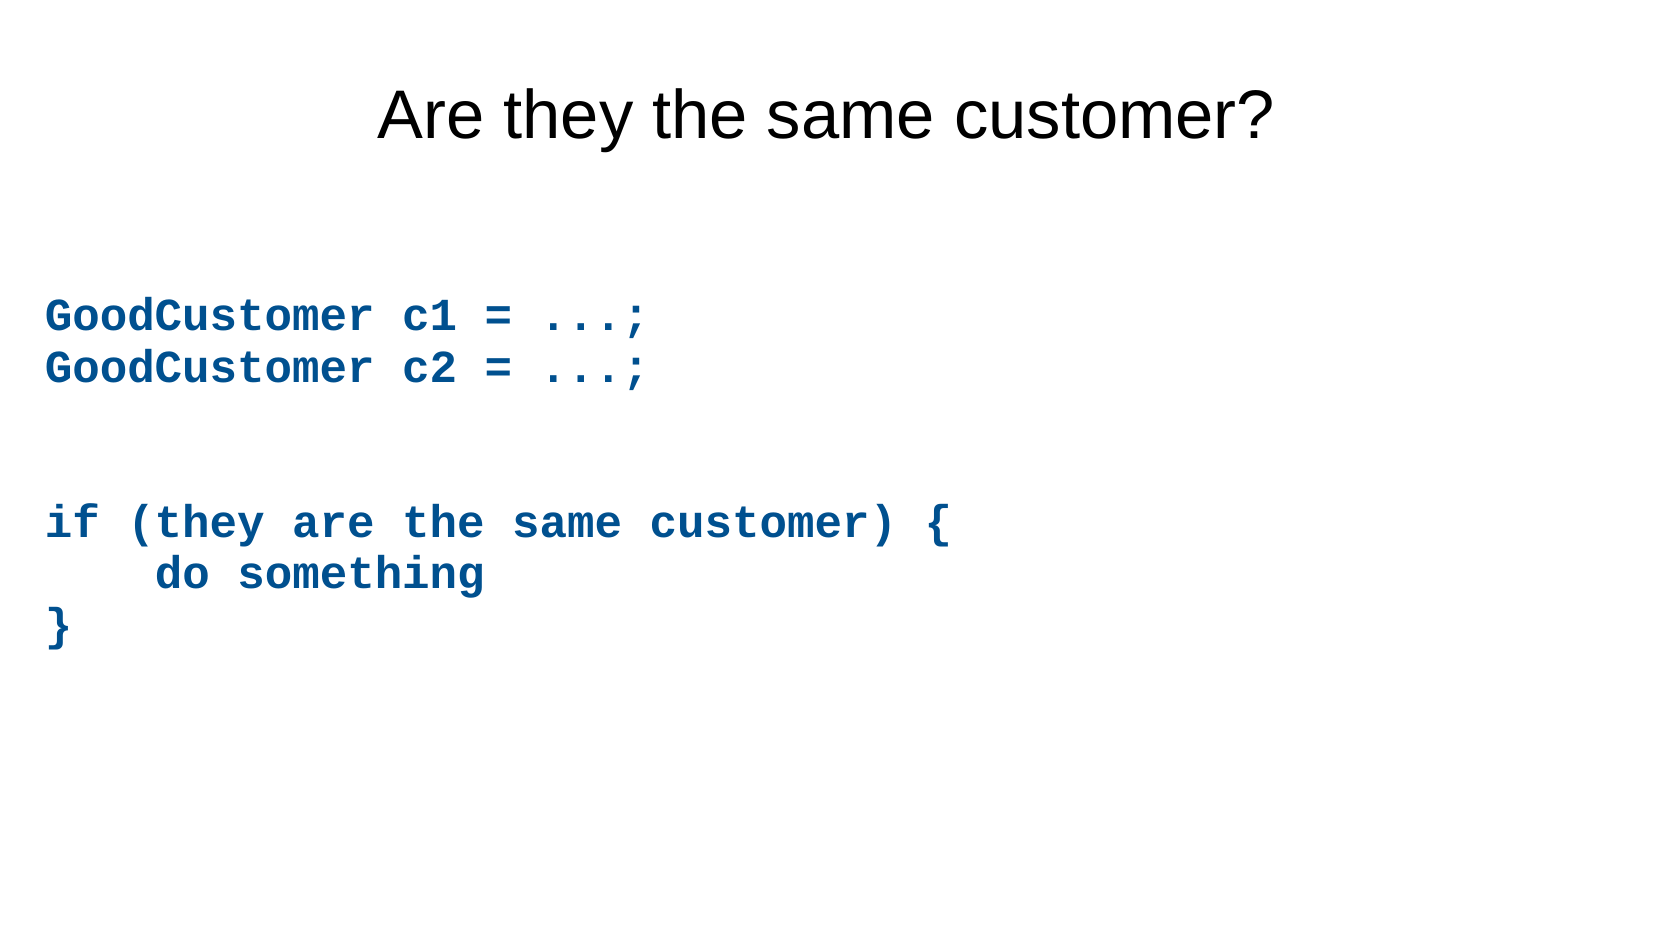

# Are they the same customer?
GoodCustomer c1 = ...;
GoodCustomer c2 = ...;
if (they are the same customer) {
 do something
}